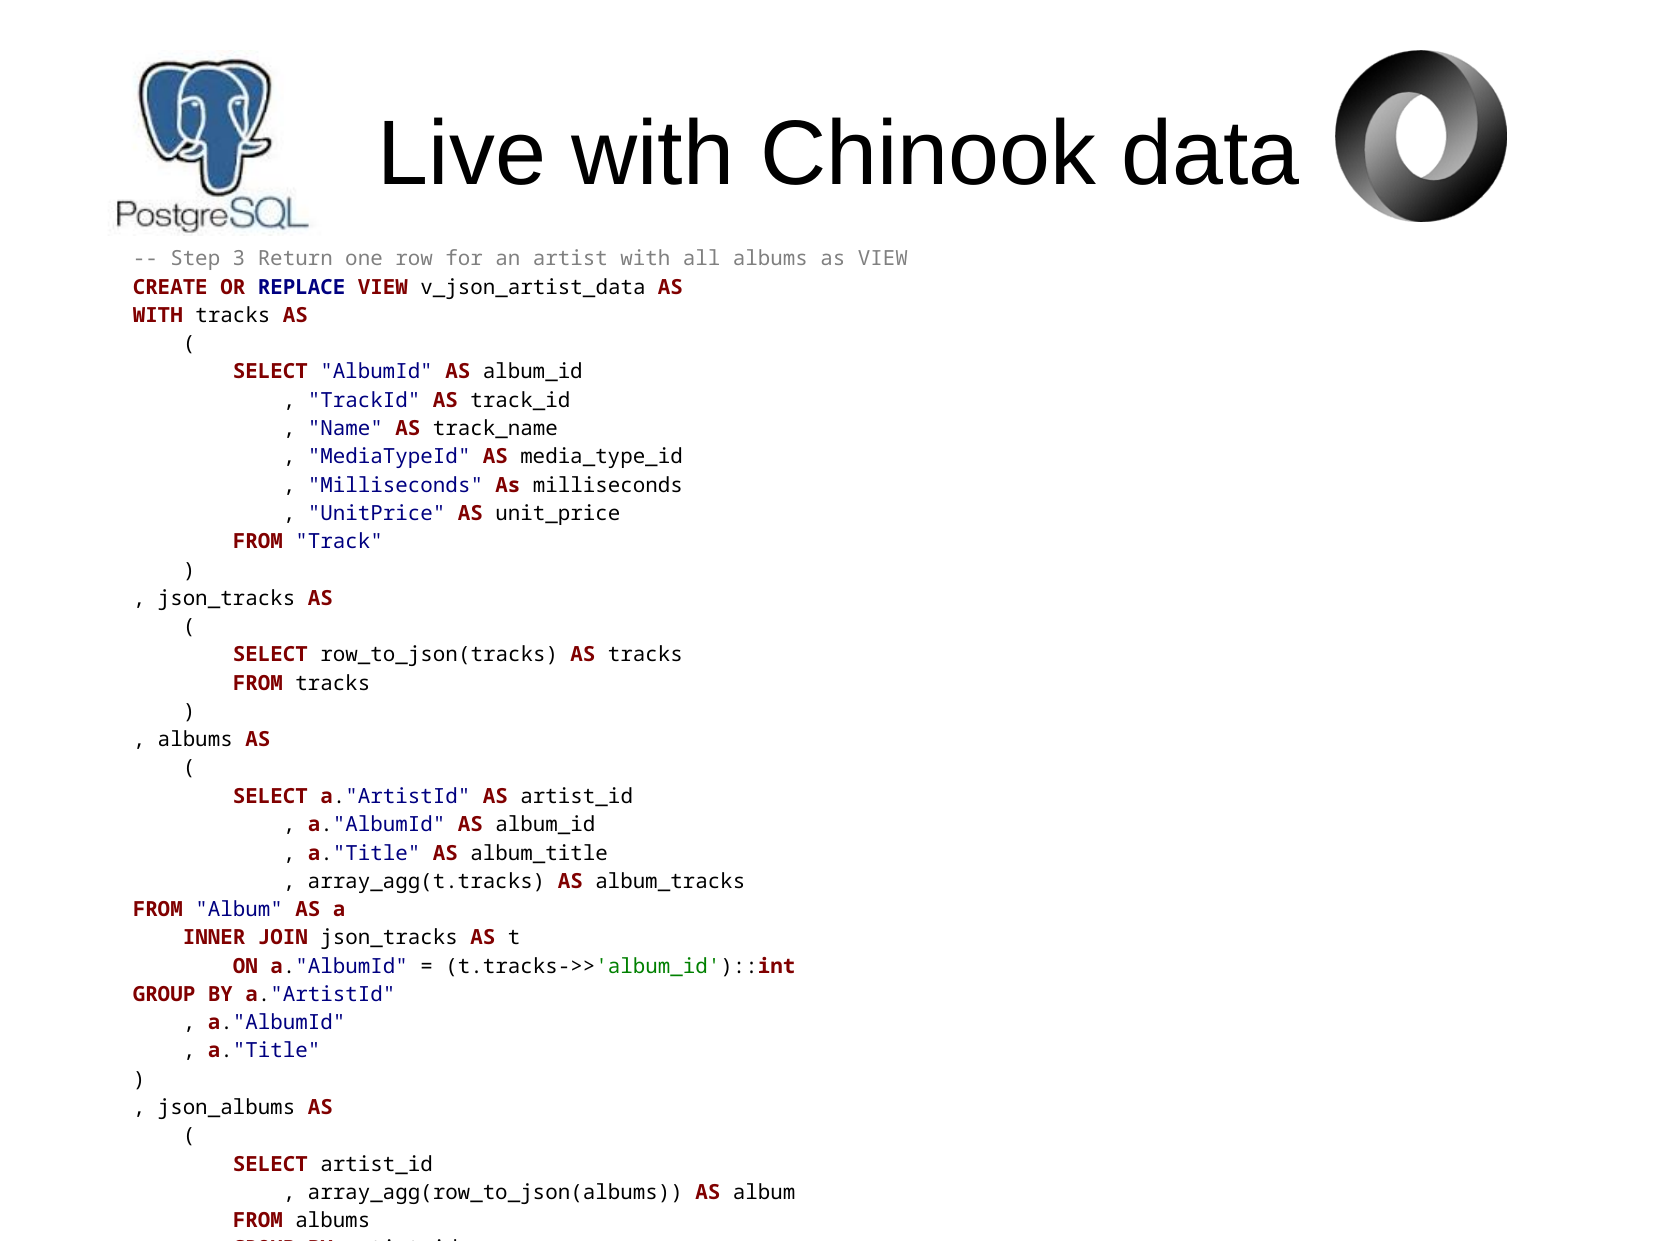

# Live with Chinook data
-- Step 3 Return one row for an artist with all albums as VIEW
CREATE OR REPLACE VIEW v_json_artist_data AS
WITH tracks AS
 (
 SELECT "AlbumId" AS album_id
 , "TrackId" AS track_id
 , "Name" AS track_name
 , "MediaTypeId" AS media_type_id
 , "Milliseconds" As milliseconds
 , "UnitPrice" AS unit_price
 FROM "Track"
 )
, json_tracks AS
 (
 SELECT row_to_json(tracks) AS tracks
 FROM tracks
 )
, albums AS
 (
 SELECT a."ArtistId" AS artist_id
 , a."AlbumId" AS album_id
 , a."Title" AS album_title
 , array_agg(t.tracks) AS album_tracks
FROM "Album" AS a
 INNER JOIN json_tracks AS t
 ON a."AlbumId" = (t.tracks->>'album_id')::int
GROUP BY a."ArtistId"
 , a."AlbumId"
 , a."Title"
)
, json_albums AS
 (
 SELECT artist_id
 , array_agg(row_to_json(albums)) AS album
 FROM albums
 GROUP BY artist_id
 )
-- -> Next Page